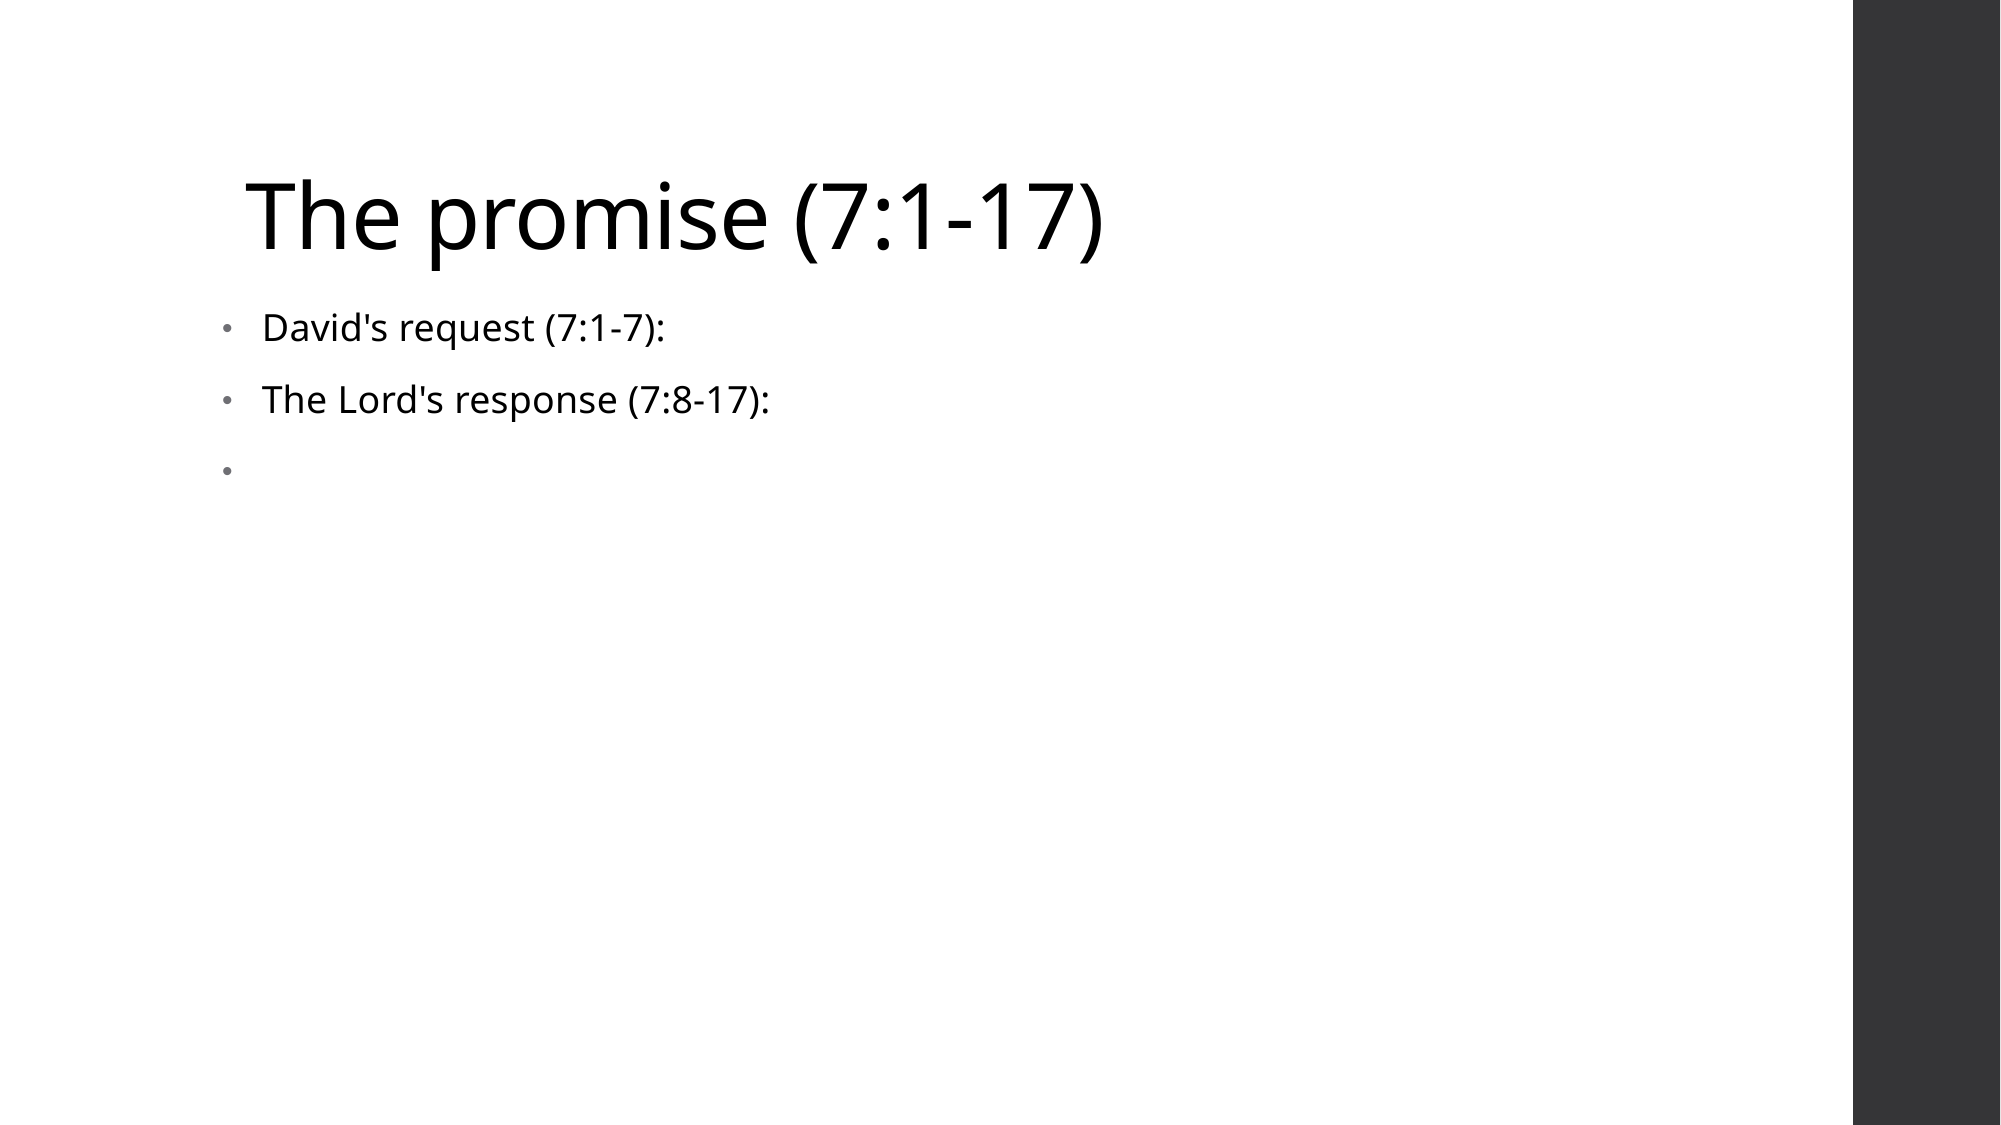

# The promise (7:1-17)
 David's request (7:1-7):
 The Lord's response (7:8-17):